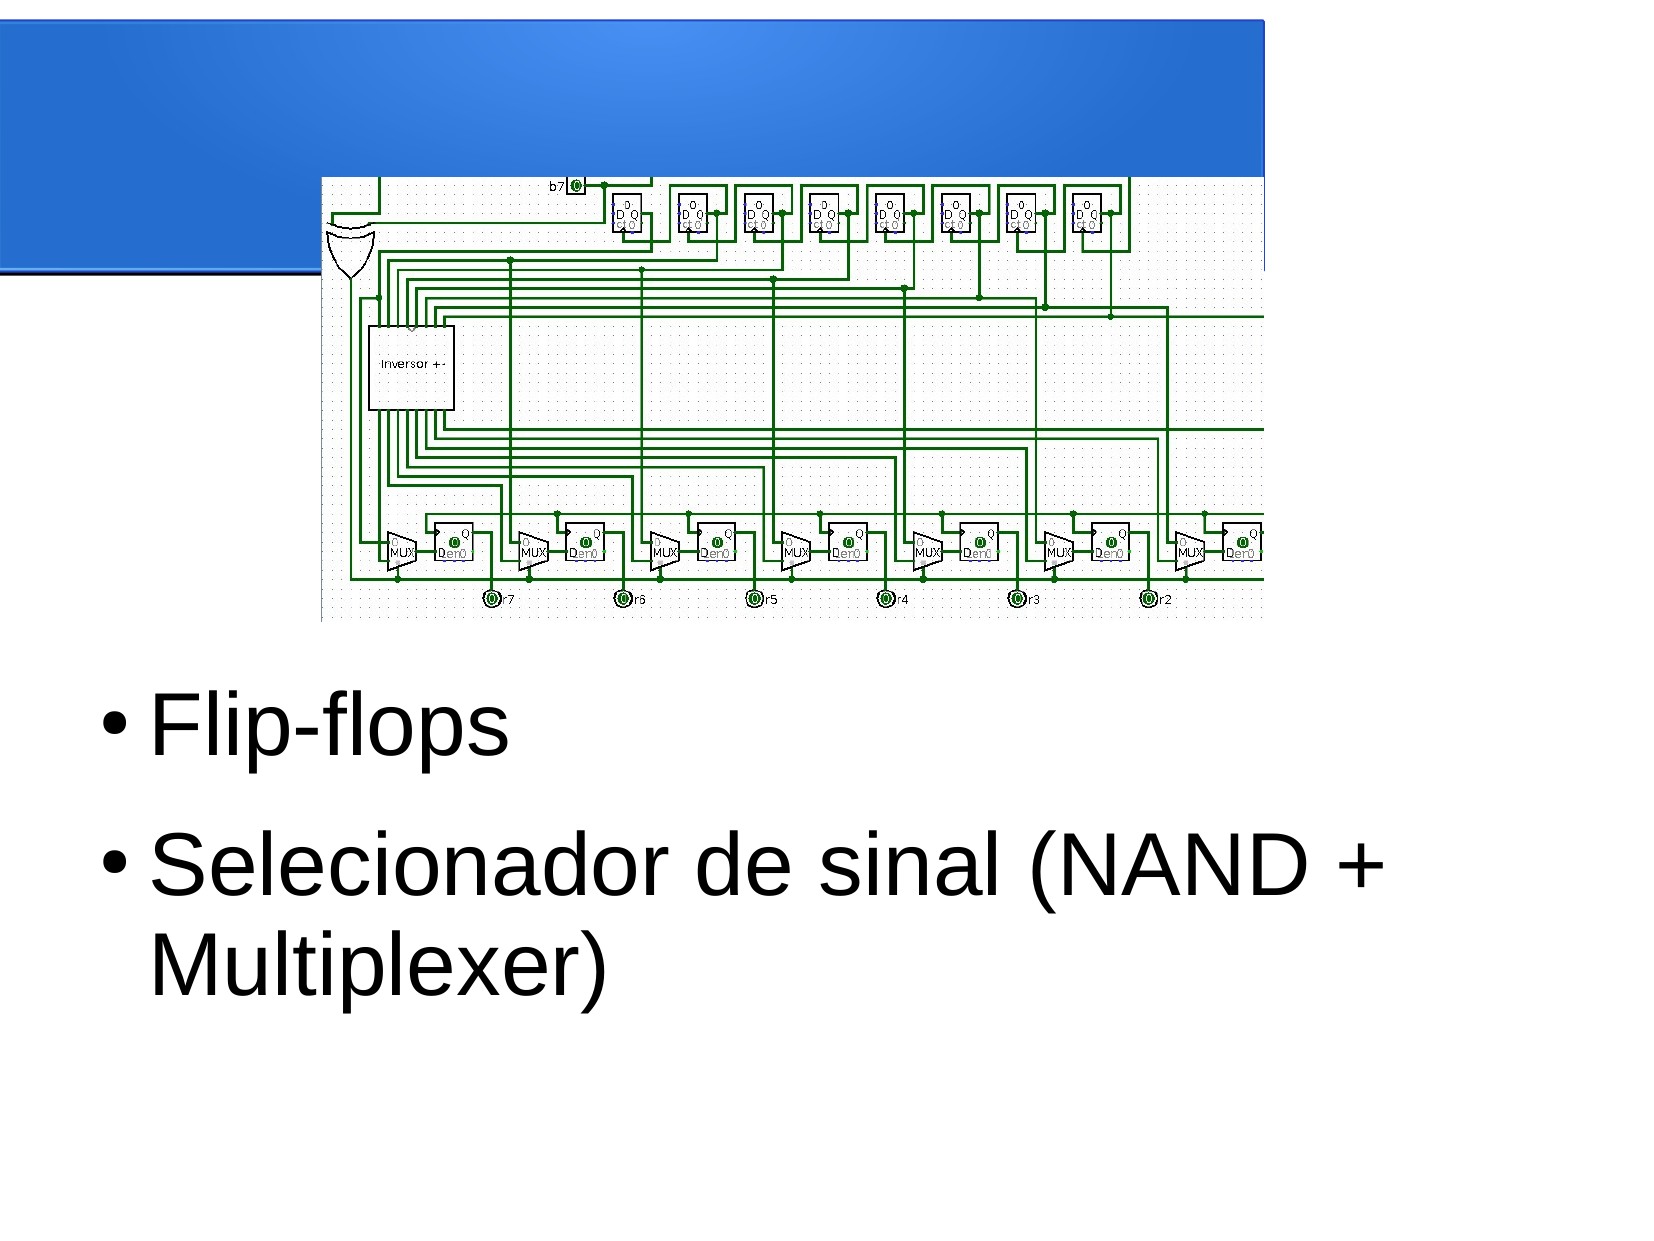

# Flip-flops
Selecionador de sinal (NAND + Multiplexer)